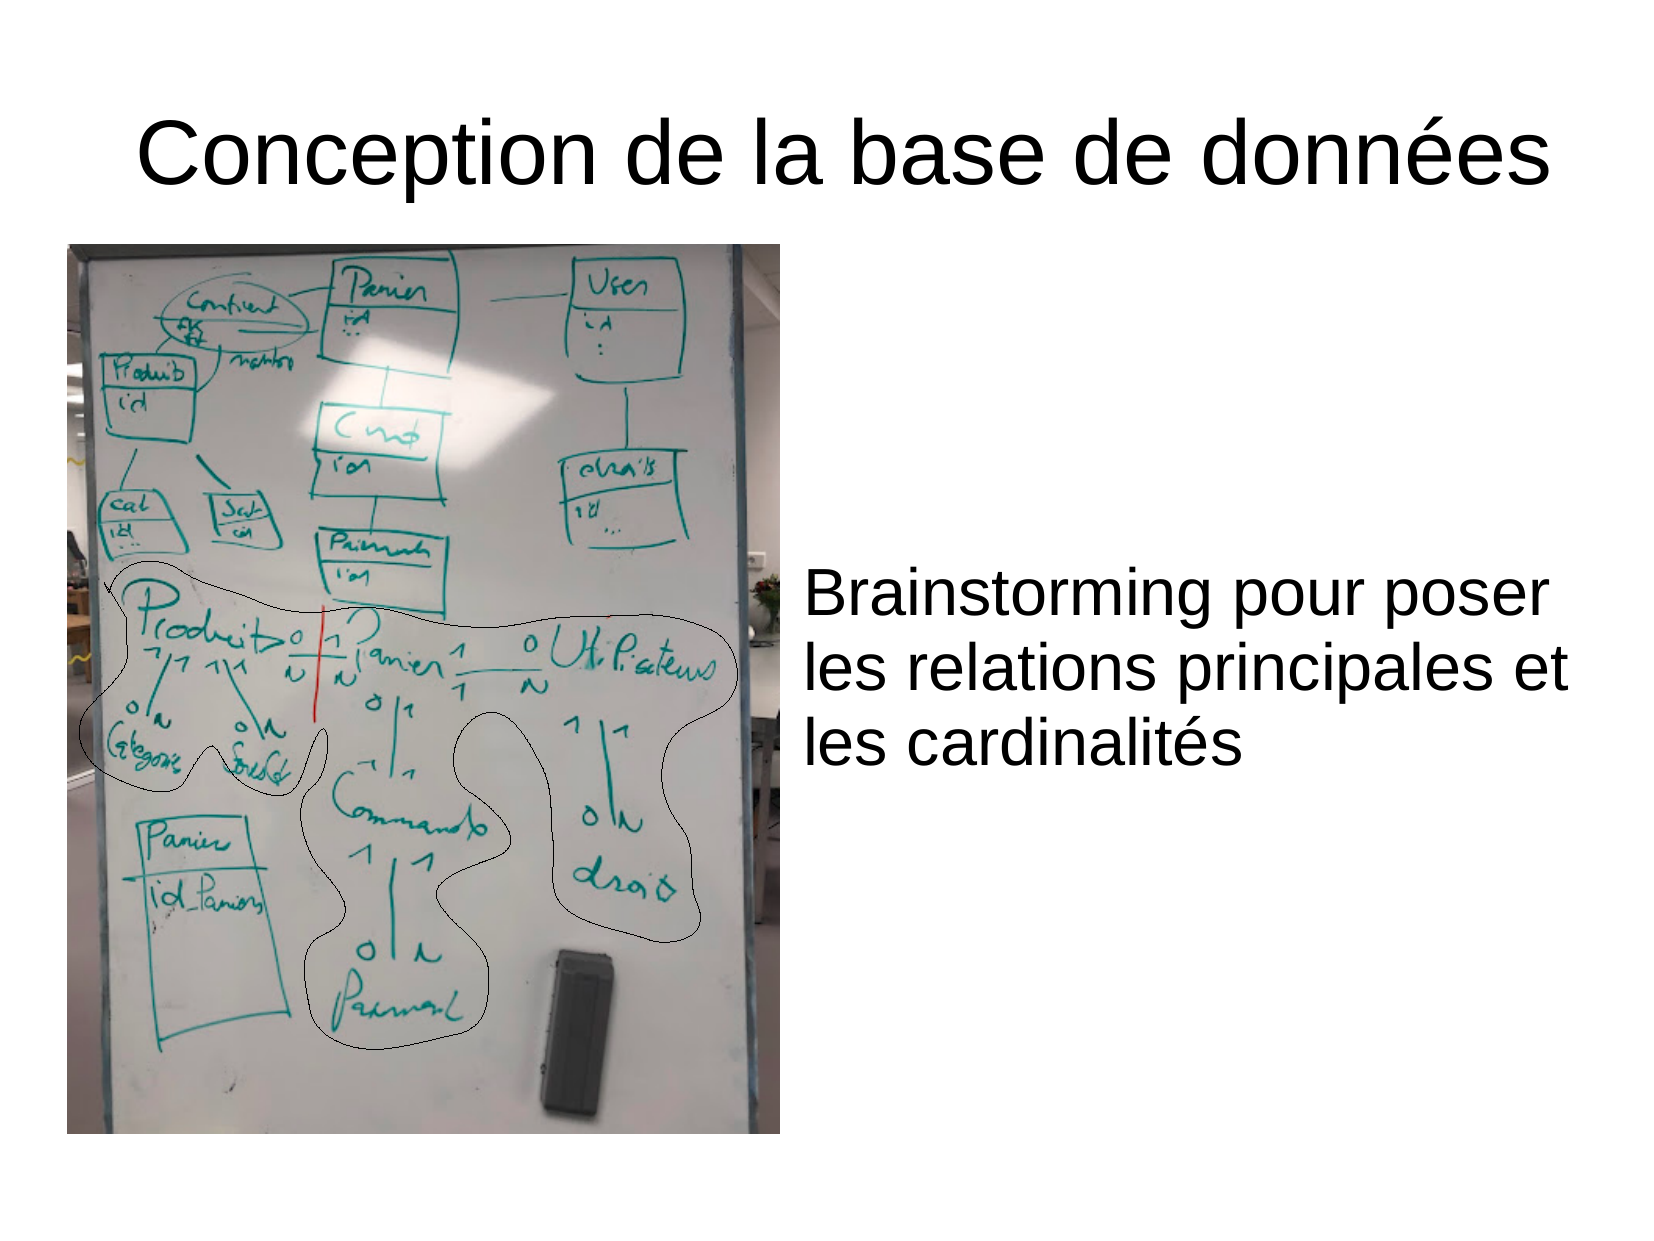

# Conception de la base de données
Brainstorming pour poser les relations principales et les cardinalités